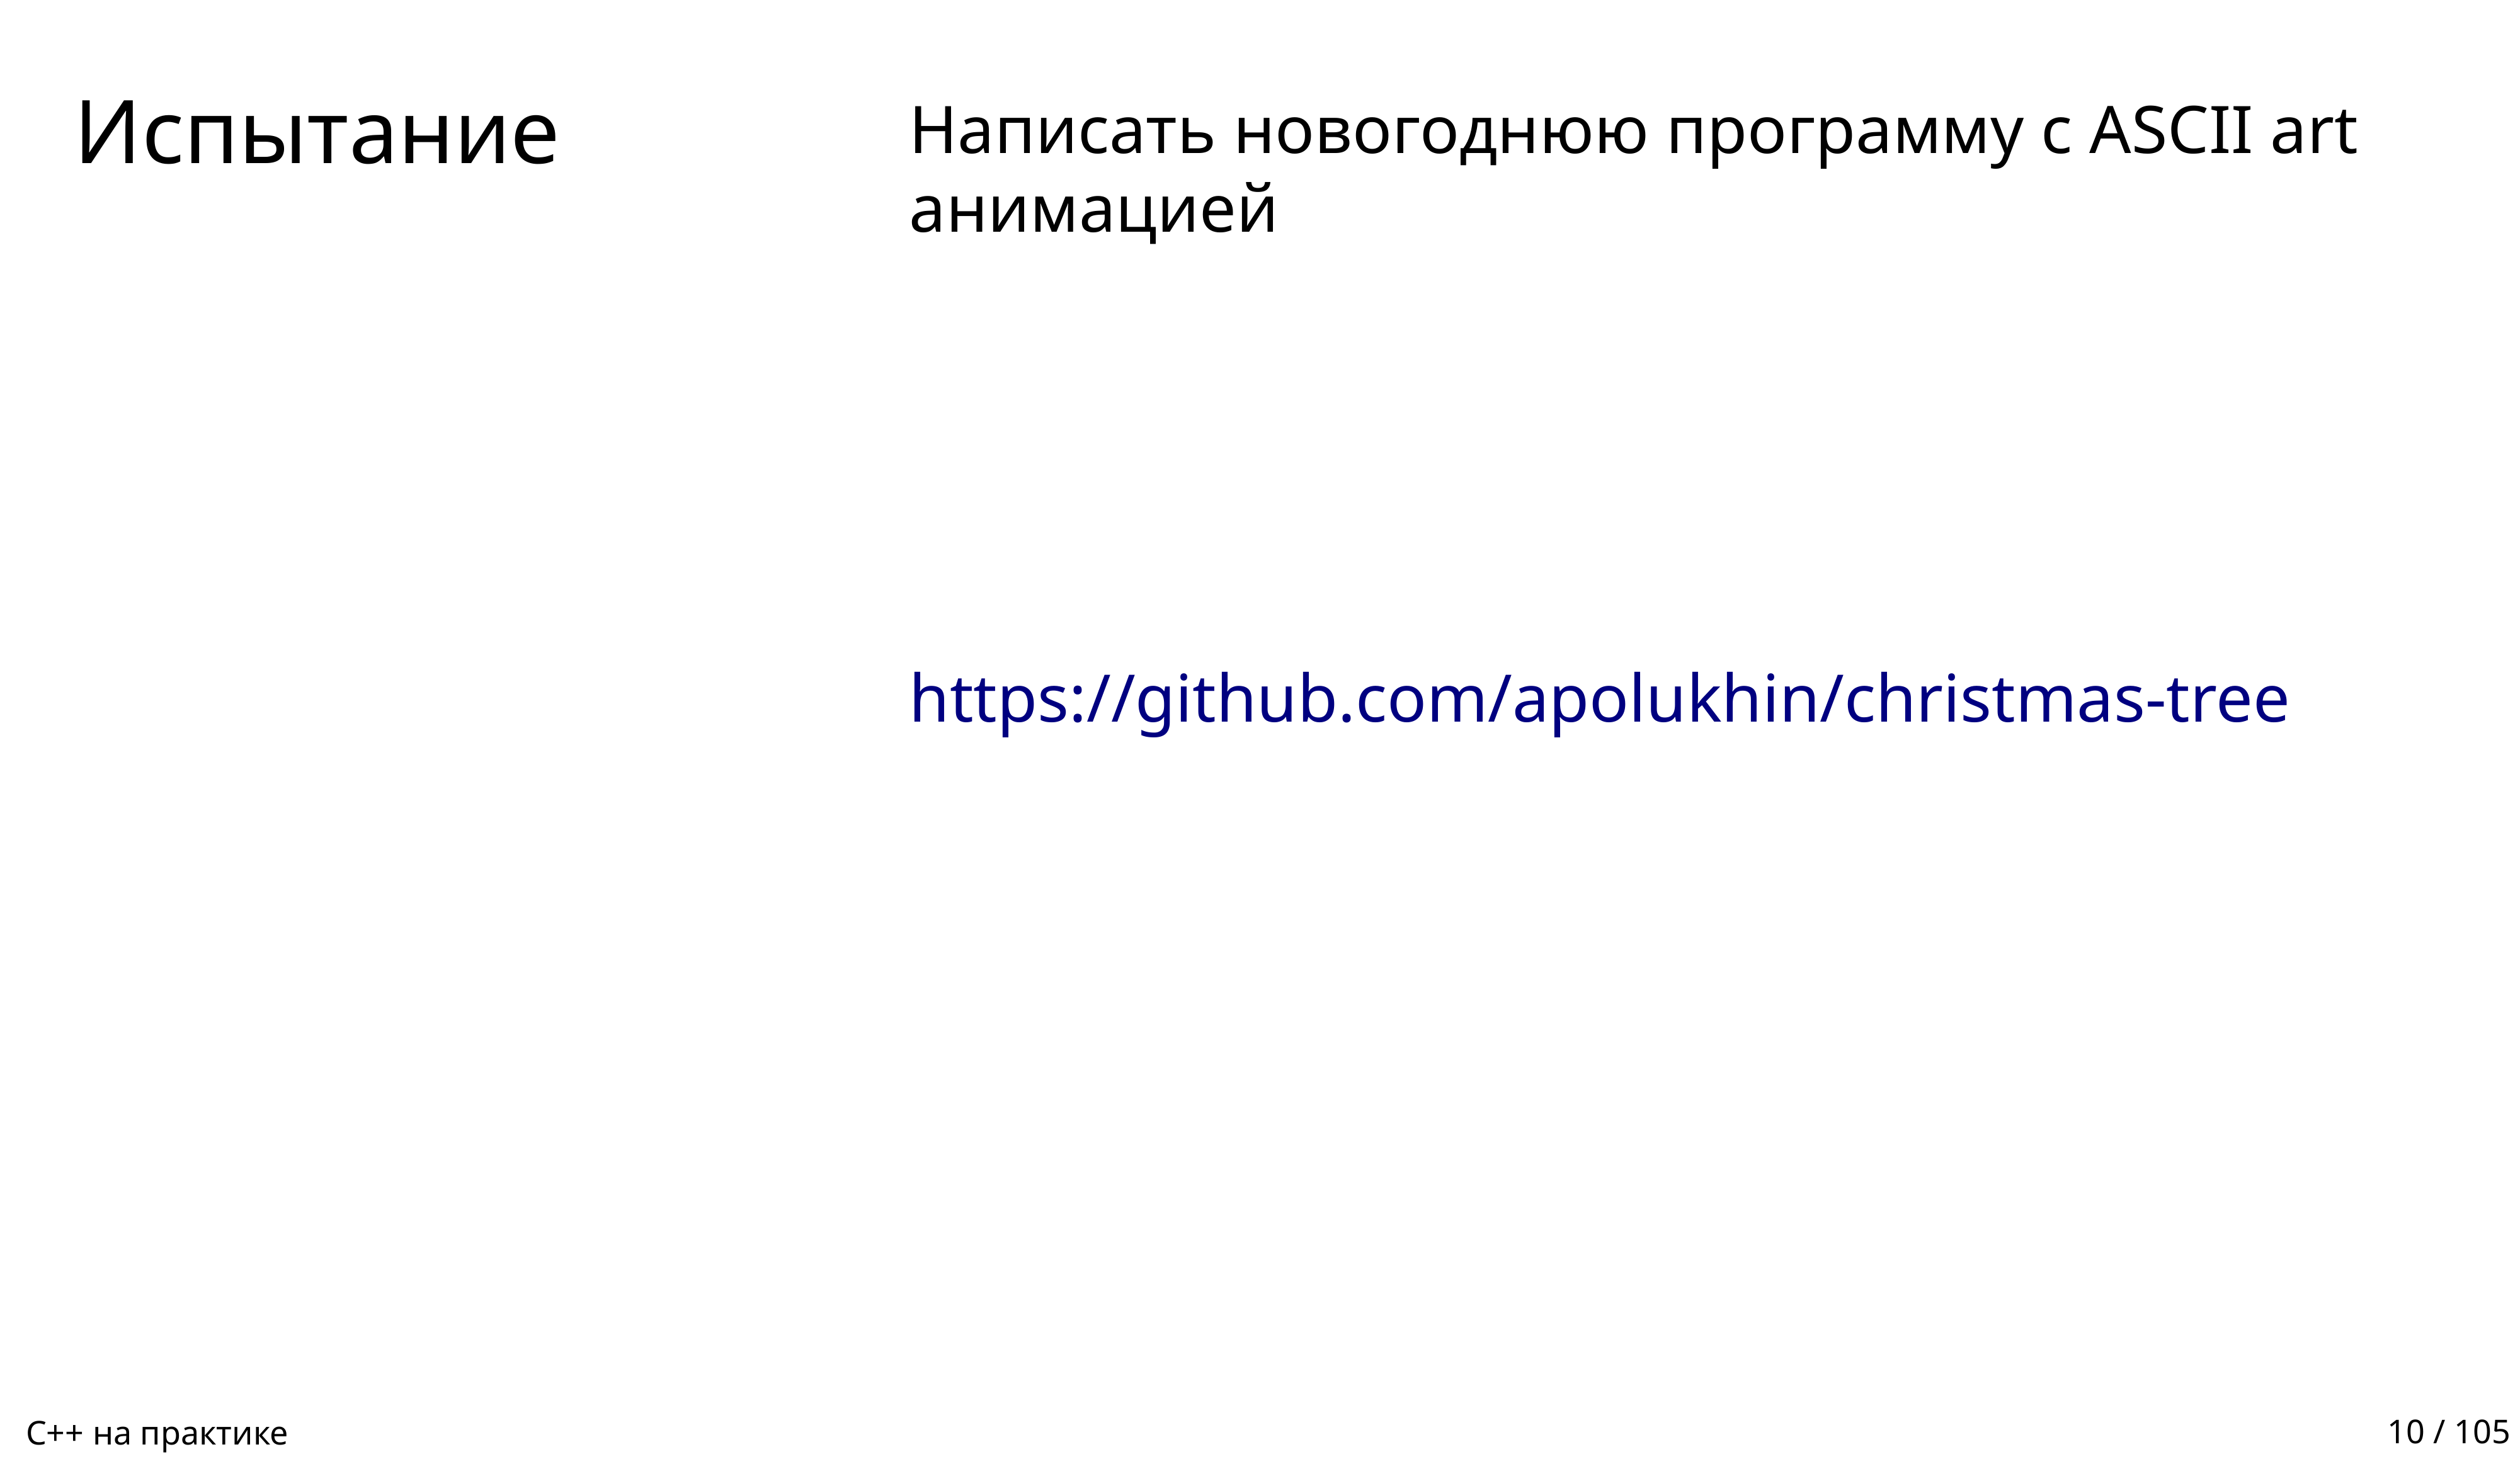

# Испытание
Написать новогоднюю программу с ASCII art анимацией
https://github.com/apolukhin/christmas-tree
C++ на практике